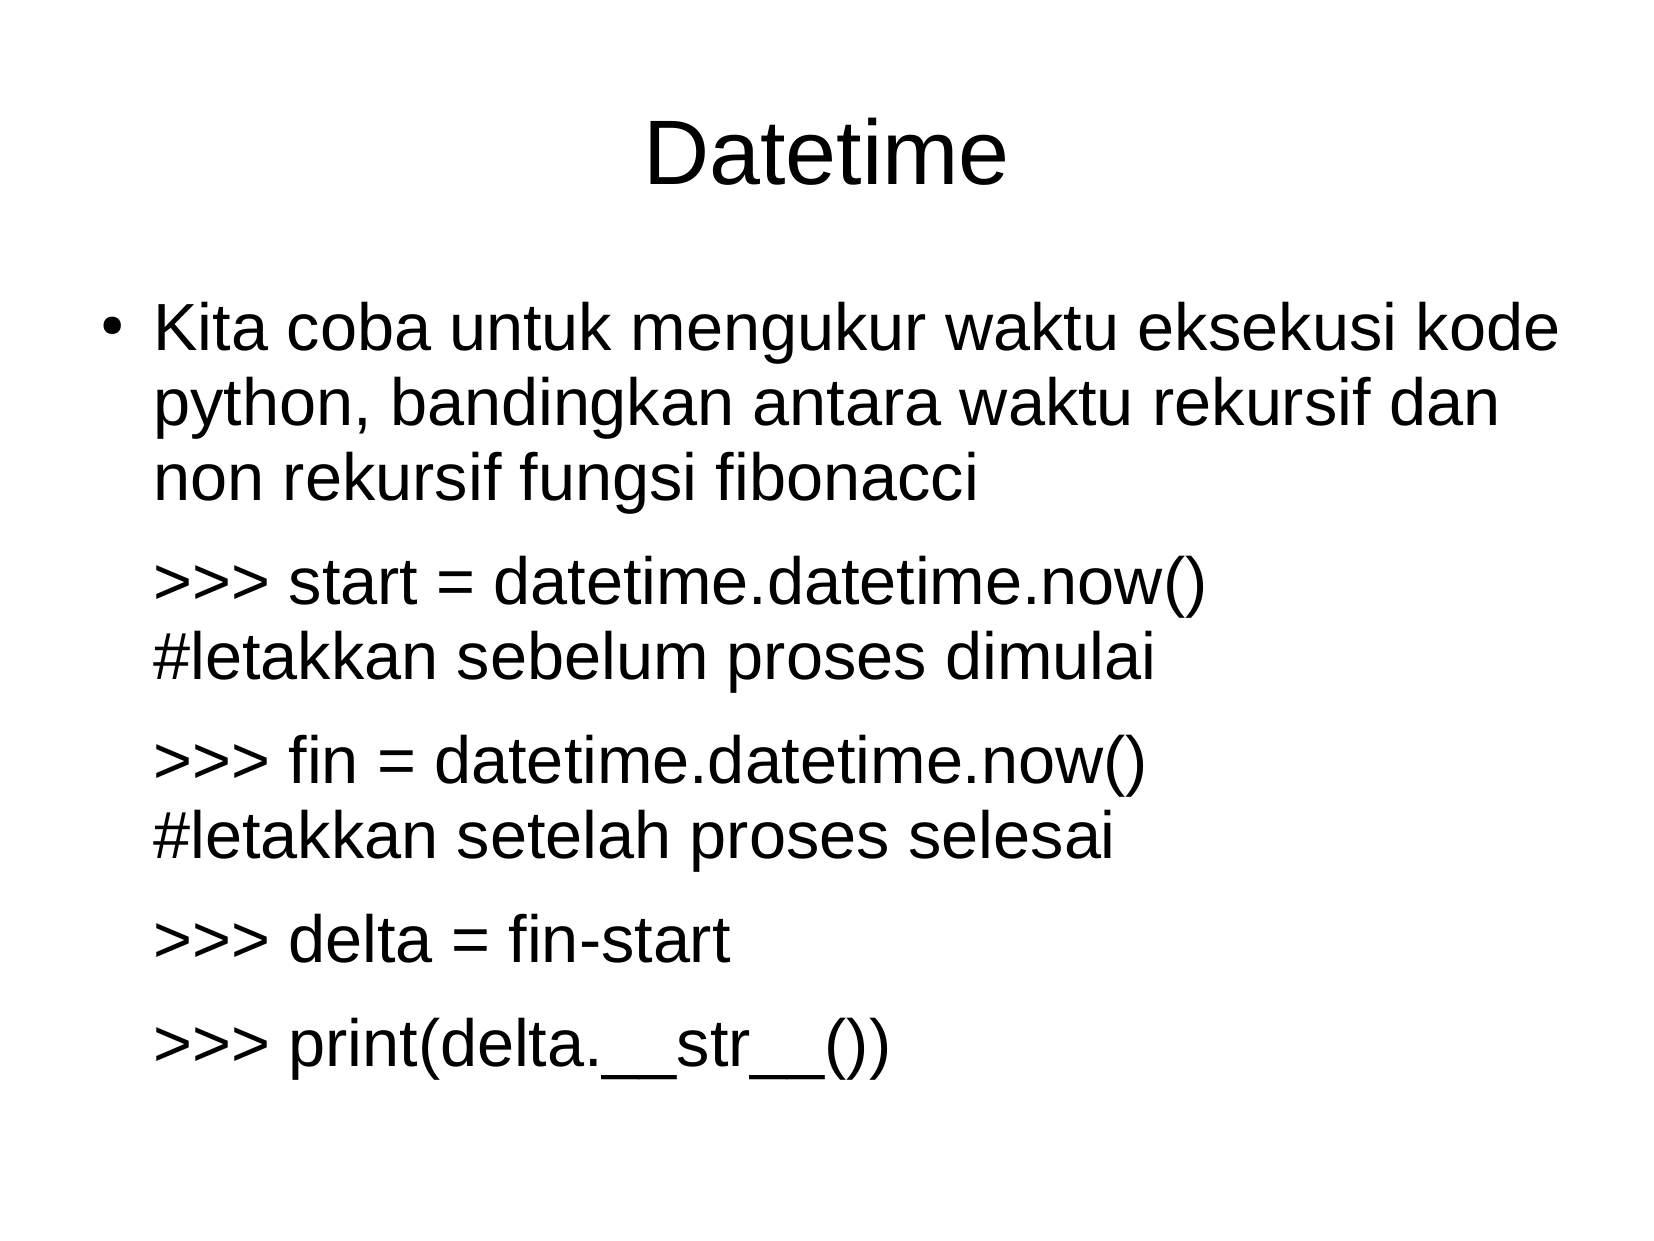

# Datetime
Kita coba untuk mengukur waktu eksekusi kode python, bandingkan antara waktu rekursif dan non rekursif fungsi fibonacci
>>> start = datetime.datetime.now()
#letakkan sebelum proses dimulai
>>> fin = datetime.datetime.now()
#letakkan setelah proses selesai
>>> delta = fin-start
>>> print(delta.__str__())